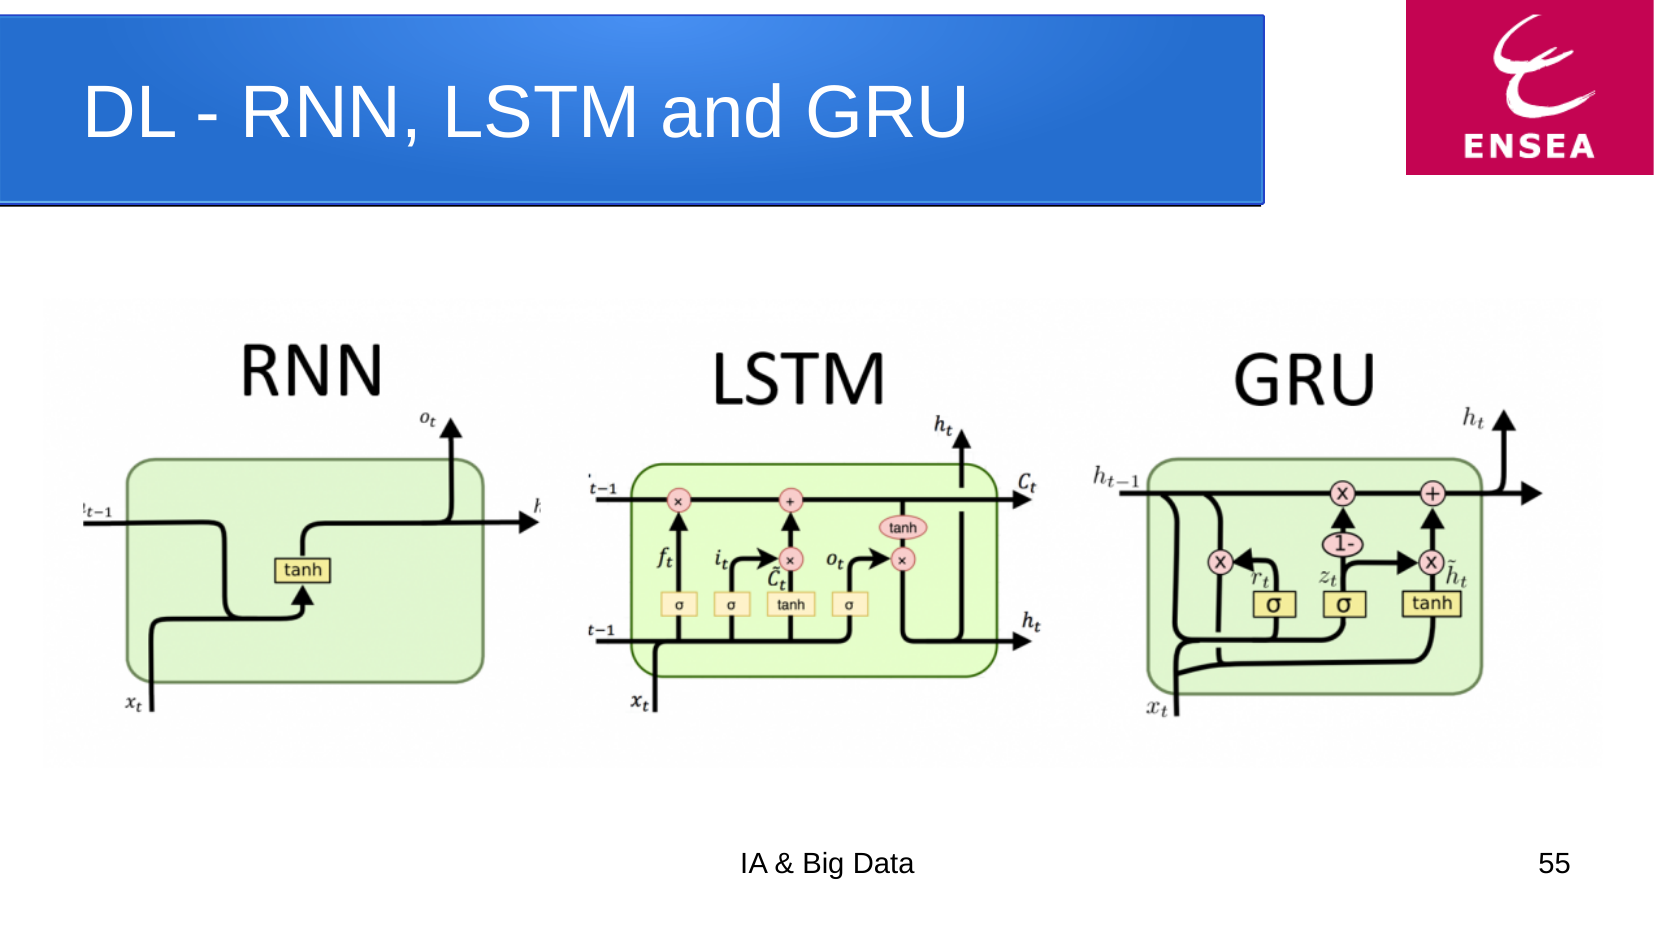

# DL - RNN, LSTM and GRU
IA & Big Data
55